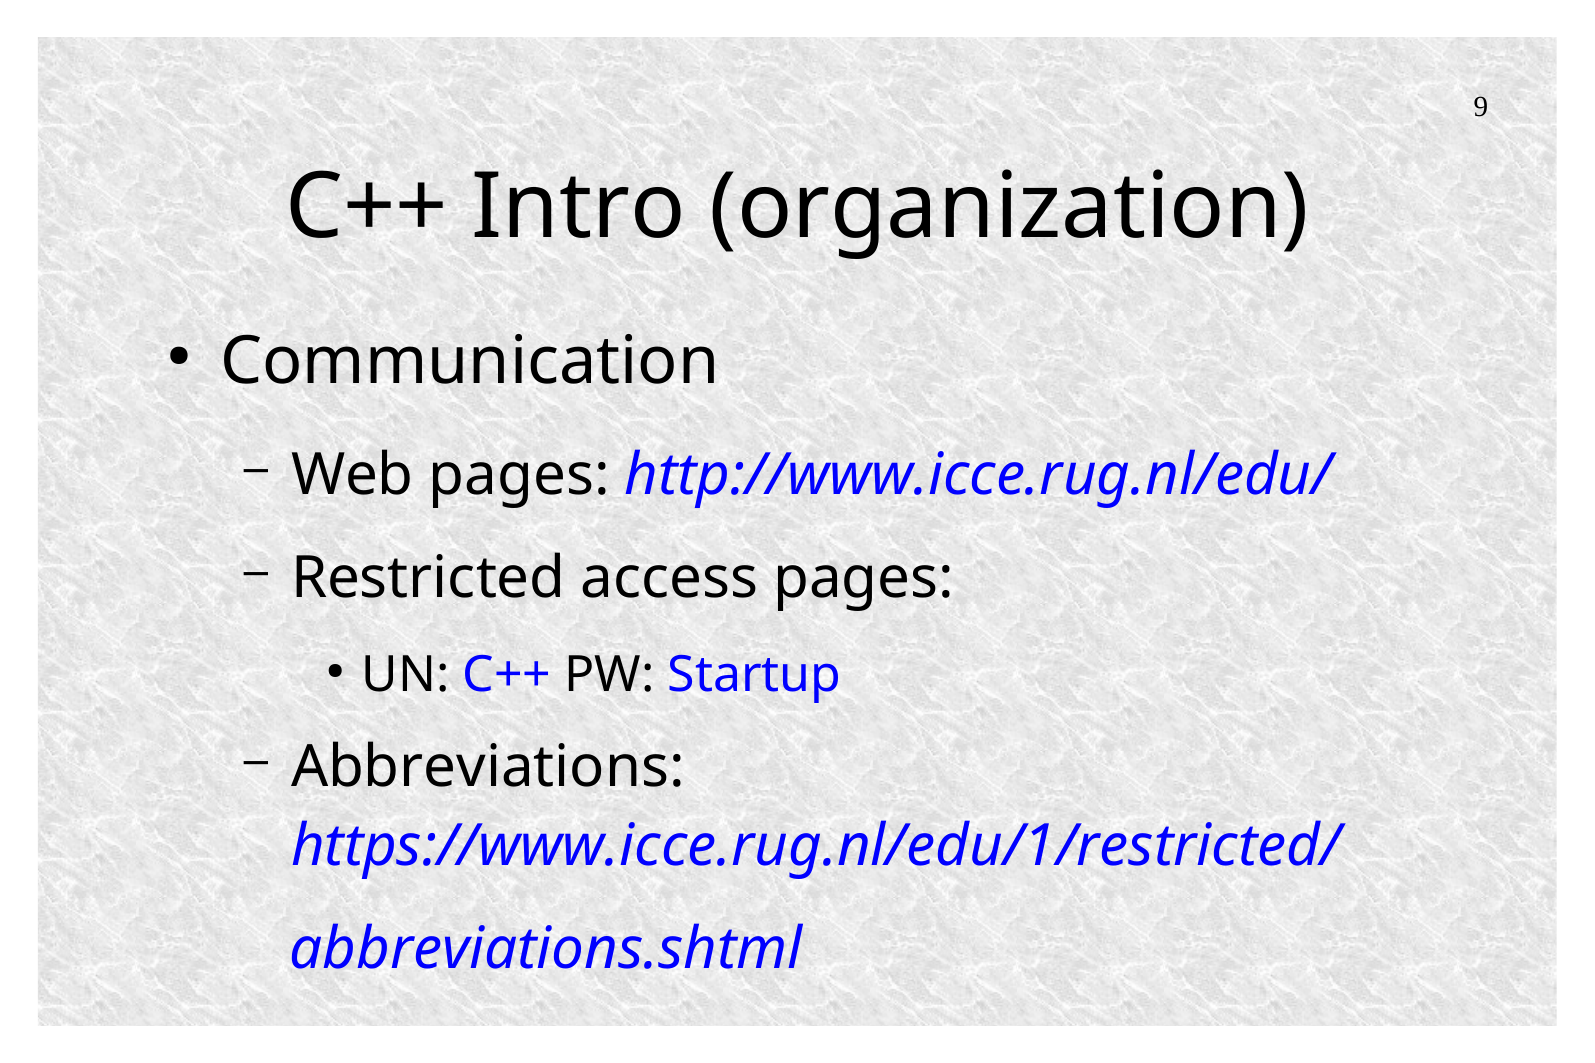

9
# C++ Intro (organization)
Communication
Web pages: http://www.icce.rug.nl/edu/
Restricted access pages:
UN: C++ PW: Startup
Abbreviations: https://www.icce.rug.nl/edu/1/restricted/
 abbreviations.shtml